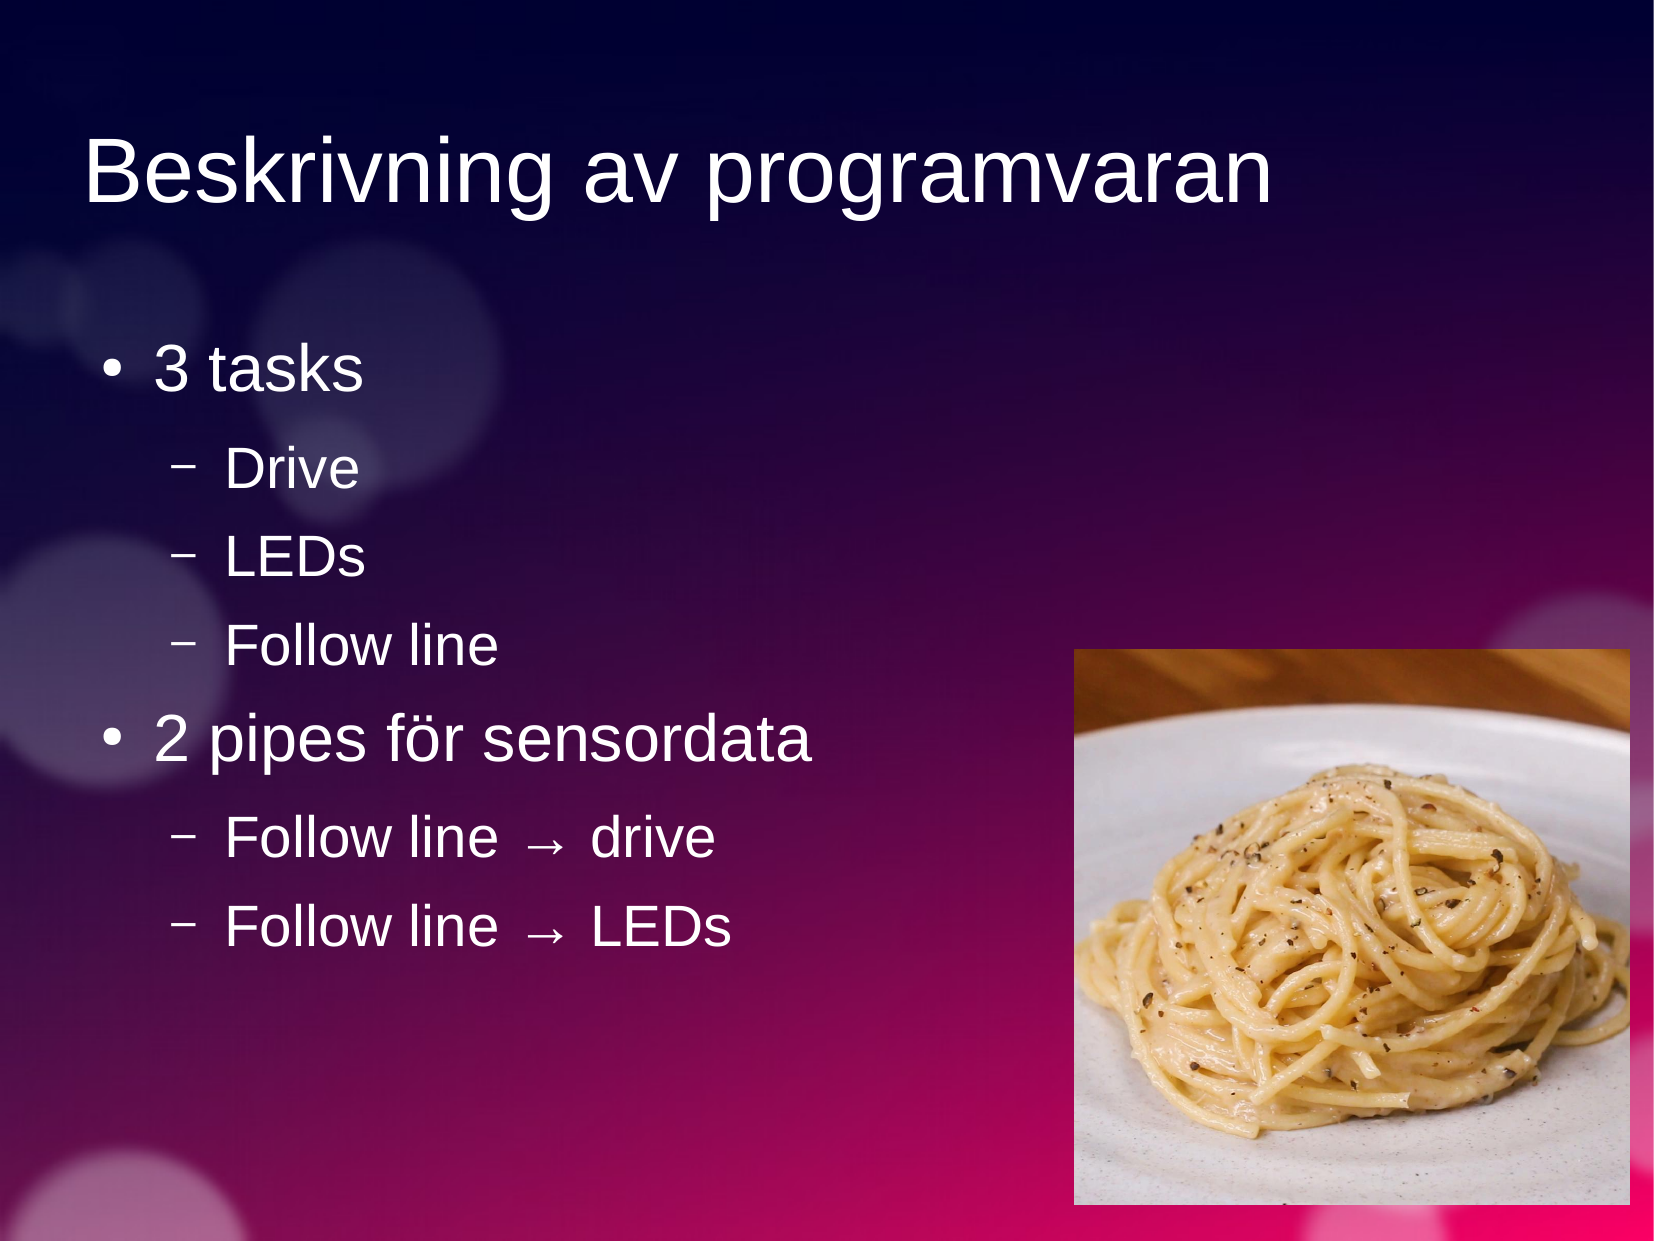

# Beskrivning av programvaran
3 tasks
Drive
LEDs
Follow line
2 pipes för sensordata
Follow line → drive
Follow line → LEDs